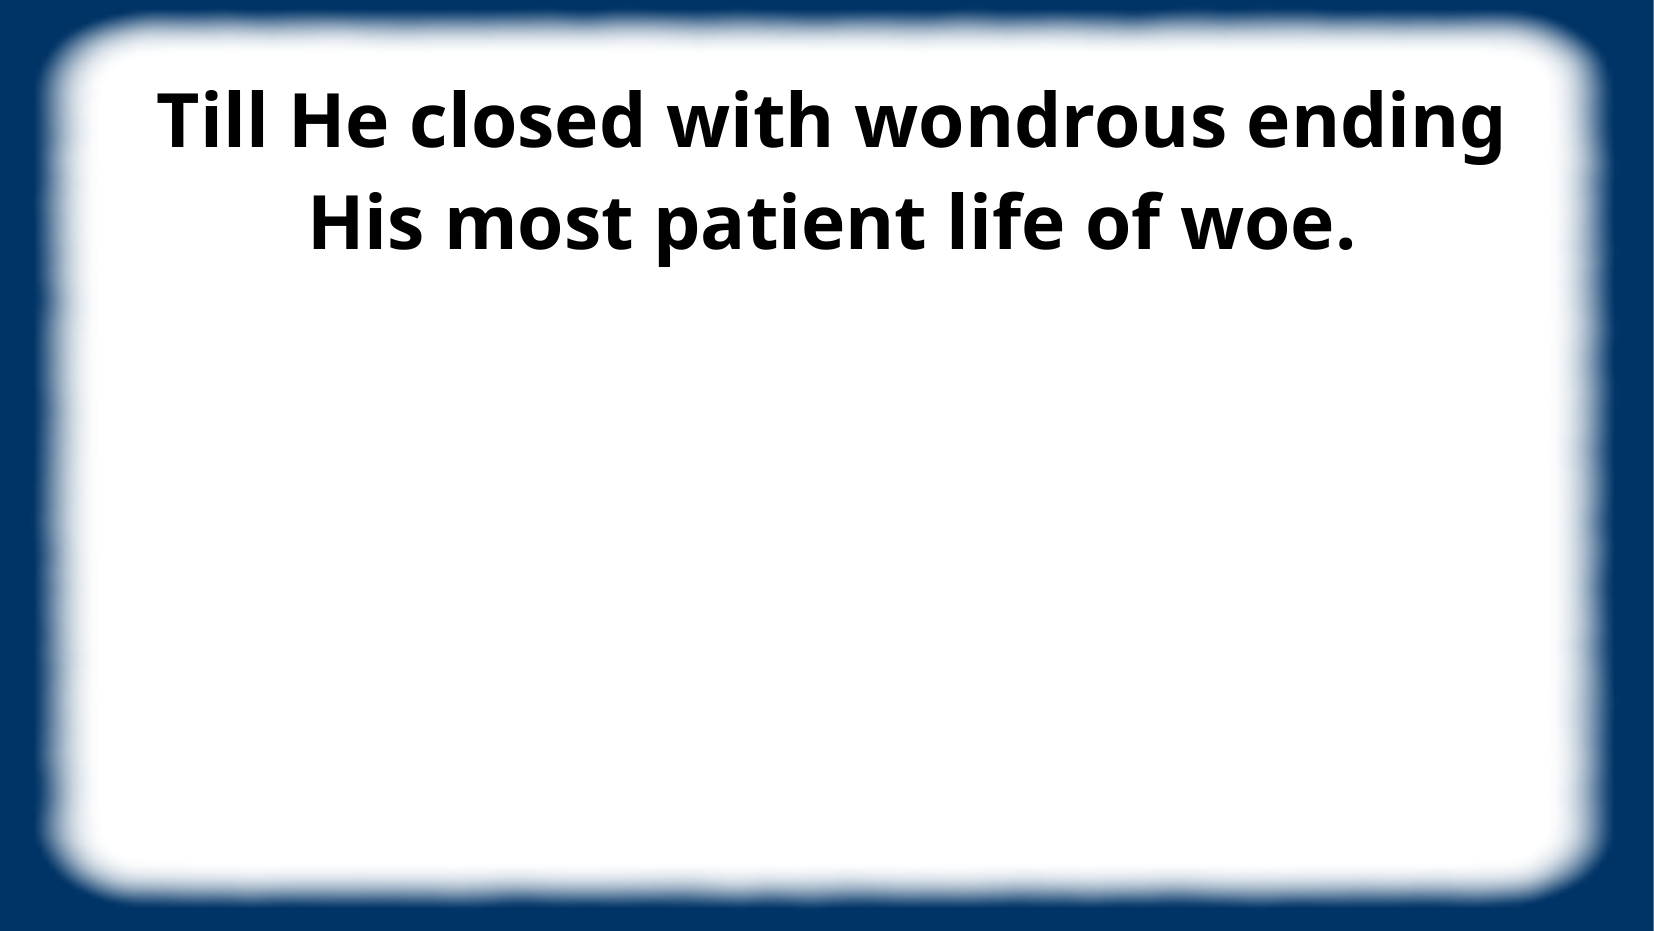

Till He closed with wondrous ending
His most patient life of woe.